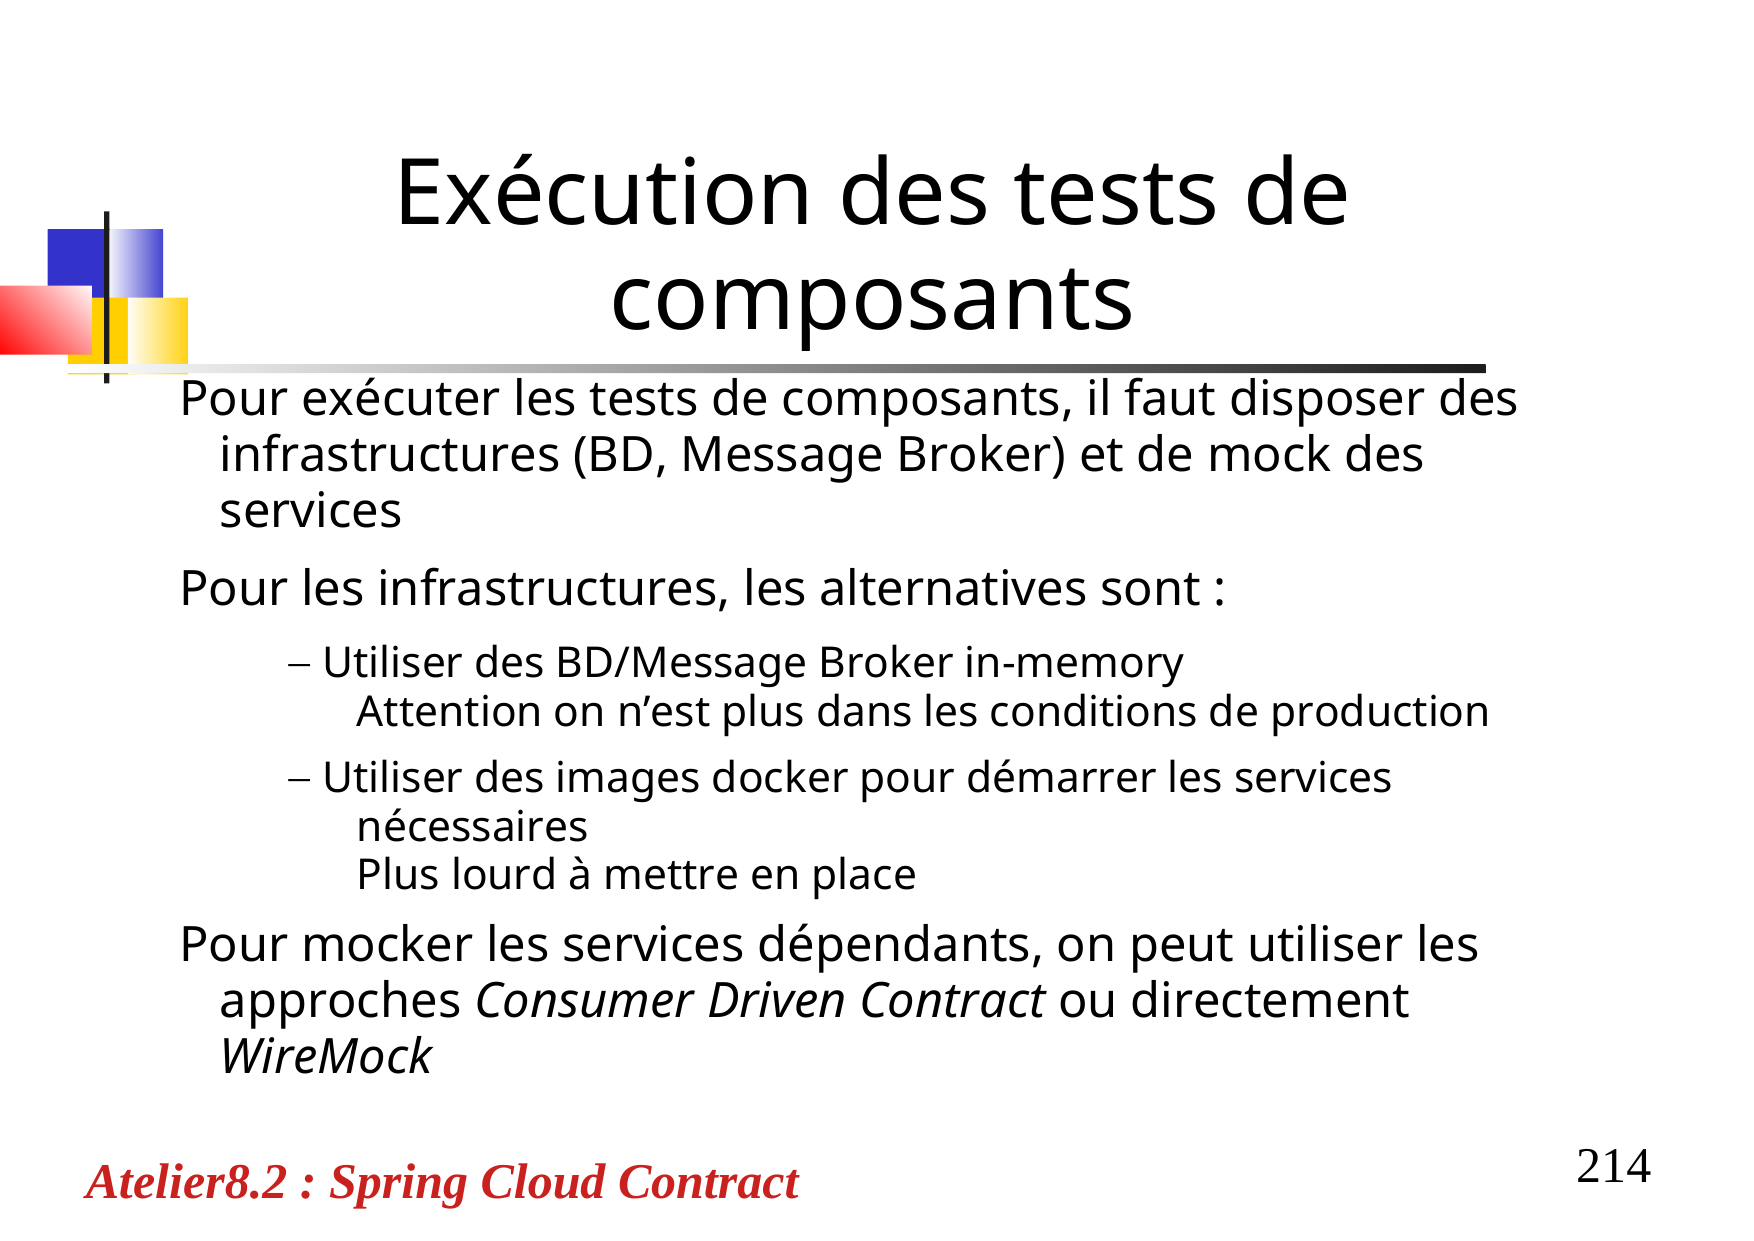

# Exécution des tests de composants
Pour exécuter les tests de composants, il faut disposer des infrastructures (BD, Message Broker) et de mock des services
Pour les infrastructures, les alternatives sont :
Utiliser des BD/Message Broker in-memory
Attention on n’est plus dans les conditions de production
Utiliser des images docker pour démarrer les services nécessaires
Plus lourd à mettre en place
Pour mocker les services dépendants, on peut utiliser les approches Consumer Driven Contract ou directement WireMock
Atelier8.2 : Spring Cloud Contract